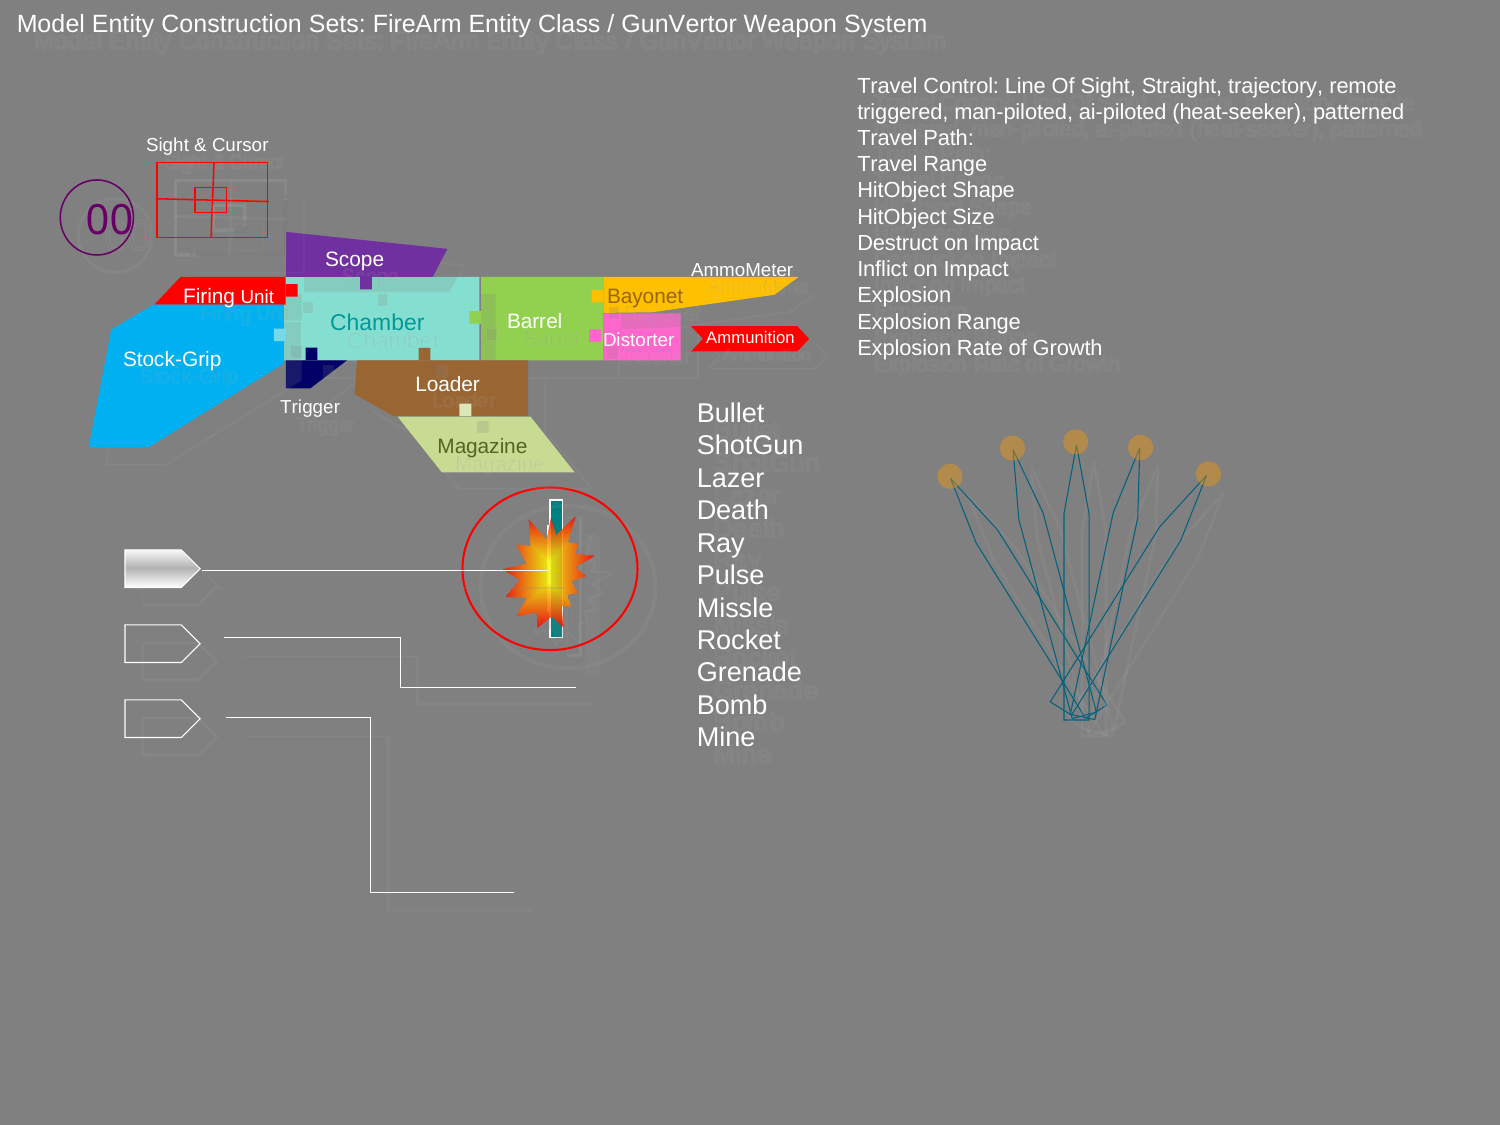

Model Entity Construction Sets: FireArm Entity Class / GunVertor Weapon System
Travel Control: Line Of Sight, Straight, trajectory, remote triggered, man-piloted, ai-piloted (heat-seeker), patterned
Travel Path:
Travel Range
HitObject Shape
HitObject Size
Destruct on Impact
Inflict on Impact
Explosion
Explosion Range
Explosion Rate of Growth
Sight & Cursor
00
Scope
AmmoMeter
Firing Unit
Bayonet
Chamber
Barrel
Ammunition
Distorter
Stock-Grip
Loader
Trigger
Magazine
Bullet
ShotGun
Lazer
Death Ray
Pulse
Missle
Rocket
Grenade
Bomb
Mine